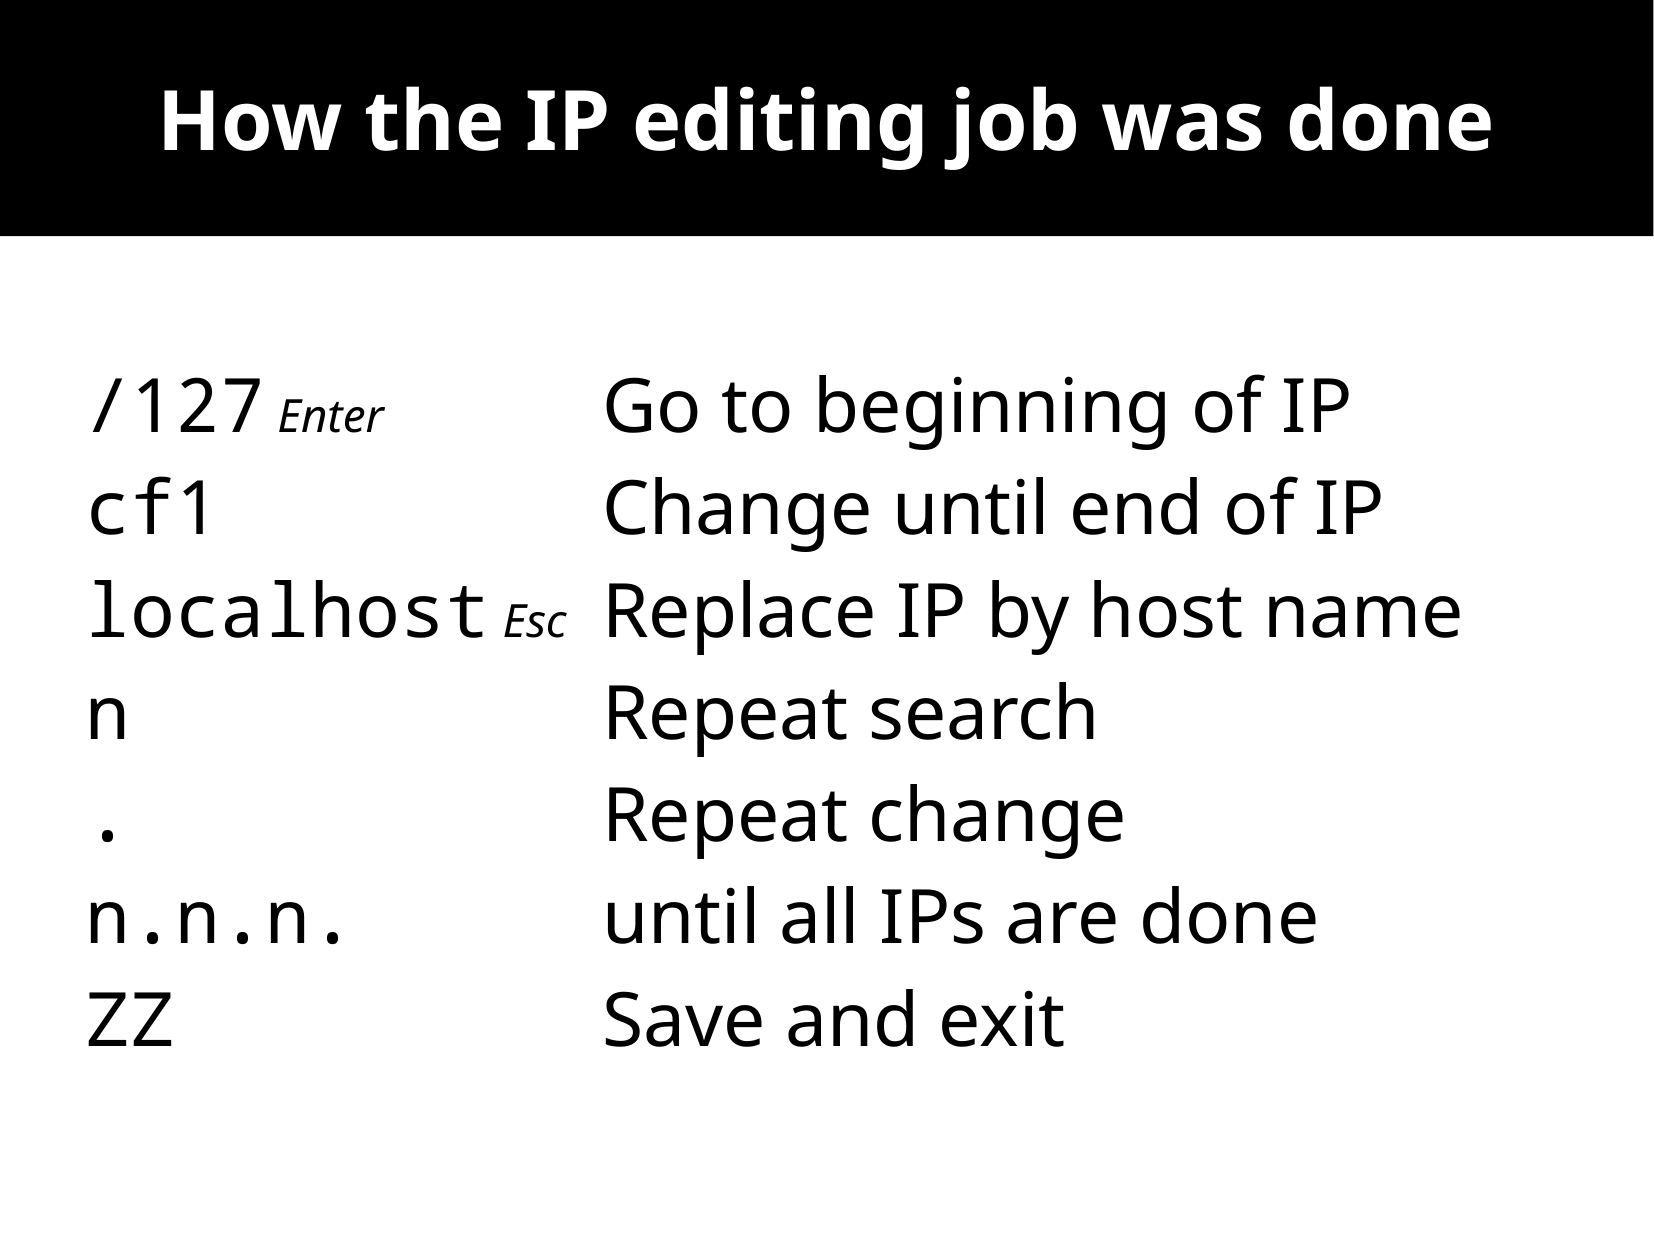

# How the IP editing job was done
/127 Enter			Go to beginning of IP
cf1						Change until end of IP
localhost Esc	Replace IP by host name
n							Repeat search
.							Repeat change
n.n.n.				until all IPs are done
ZZ						Save and exit